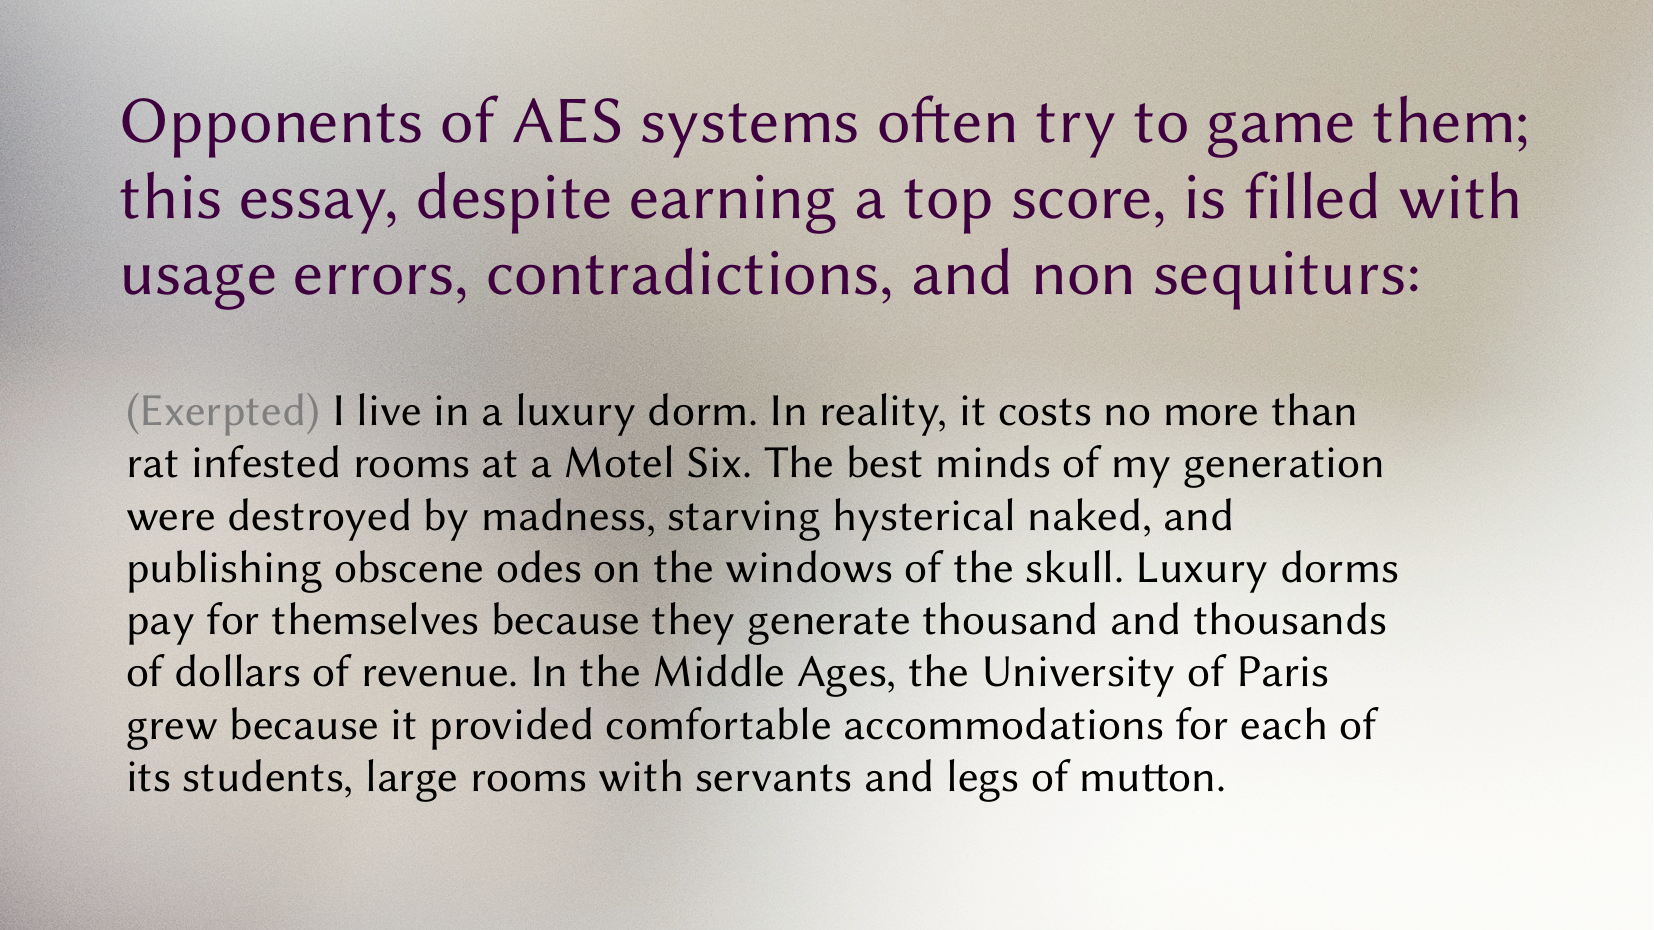

Opponents of AES systems often try to game them; this essay, despite earning a top score, is filled with usage errors, contradictions, and non sequiturs:
(Exerpted) I live in a luxury dorm. In reality, it costs no more than rat infested rooms at a Motel Six. The best minds of my generation were destroyed by madness, starving hysterical naked, and publishing obscene odes on the windows of the skull. Luxury dorms pay for themselves because they generate thousand and thousands of dollars of revenue. In the Middle Ages, the University of Paris grew because it provided comfortable accommodations for each of its students, large rooms with servants and legs of mutton.